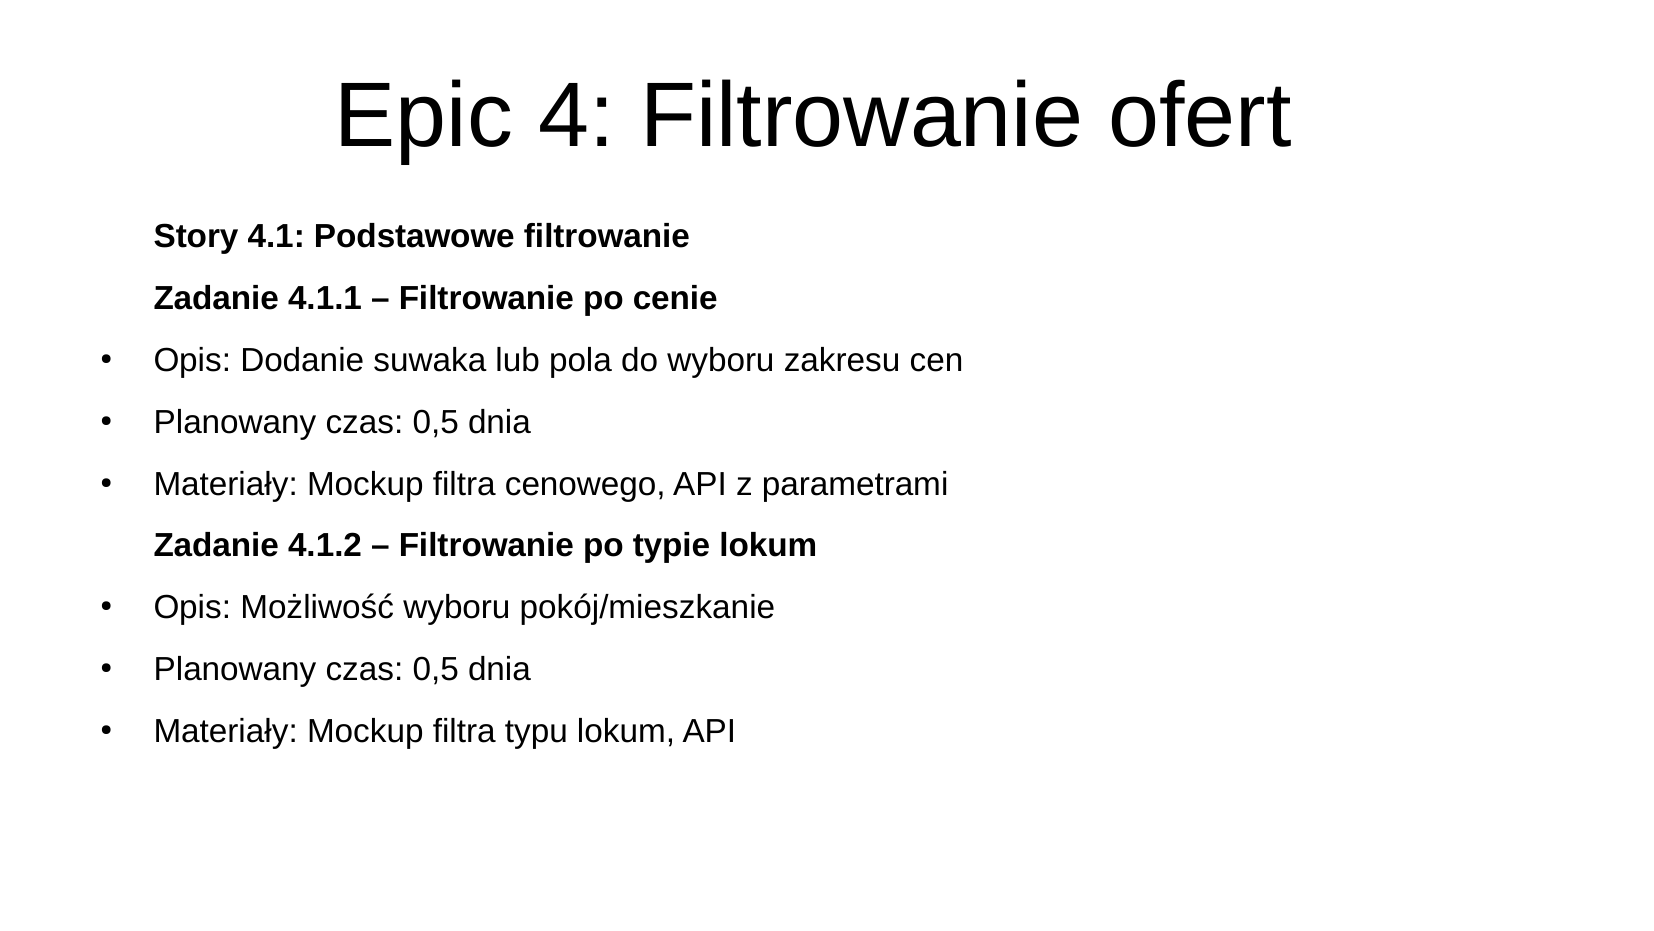

# Epic 4: Filtrowanie ofert
Story 4.1: Podstawowe filtrowanie
Zadanie 4.1.1 – Filtrowanie po cenie
Opis: Dodanie suwaka lub pola do wyboru zakresu cen
Planowany czas: 0,5 dnia
Materiały: Mockup filtra cenowego, API z parametrami
Zadanie 4.1.2 – Filtrowanie po typie lokum
Opis: Możliwość wyboru pokój/mieszkanie
Planowany czas: 0,5 dnia
Materiały: Mockup filtra typu lokum, API